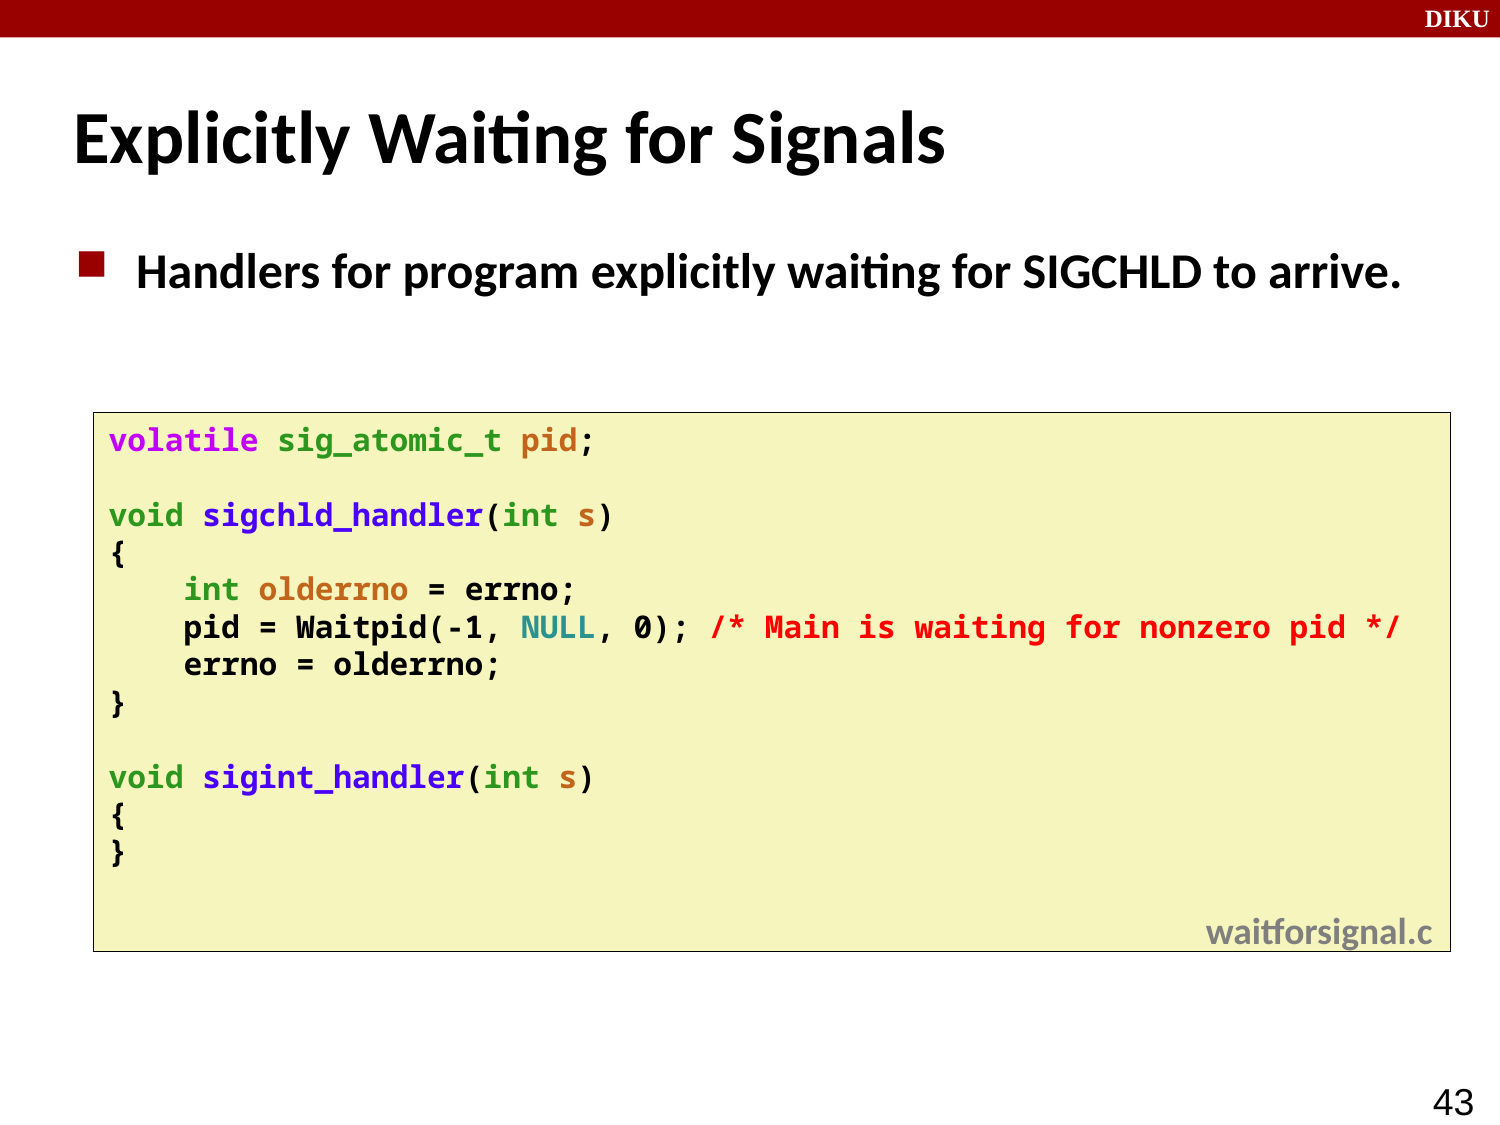

Explicitly Waiting for Signals
Handlers for program explicitly waiting for SIGCHLD to arrive.
volatile sig_atomic_t pid;
void sigchld_handler(int s)
{
 int olderrno = errno;
 pid = Waitpid(-1, NULL, 0); /* Main is waiting for nonzero pid */
 errno = olderrno;
}
void sigint_handler(int s)
{
}
waitforsignal.c